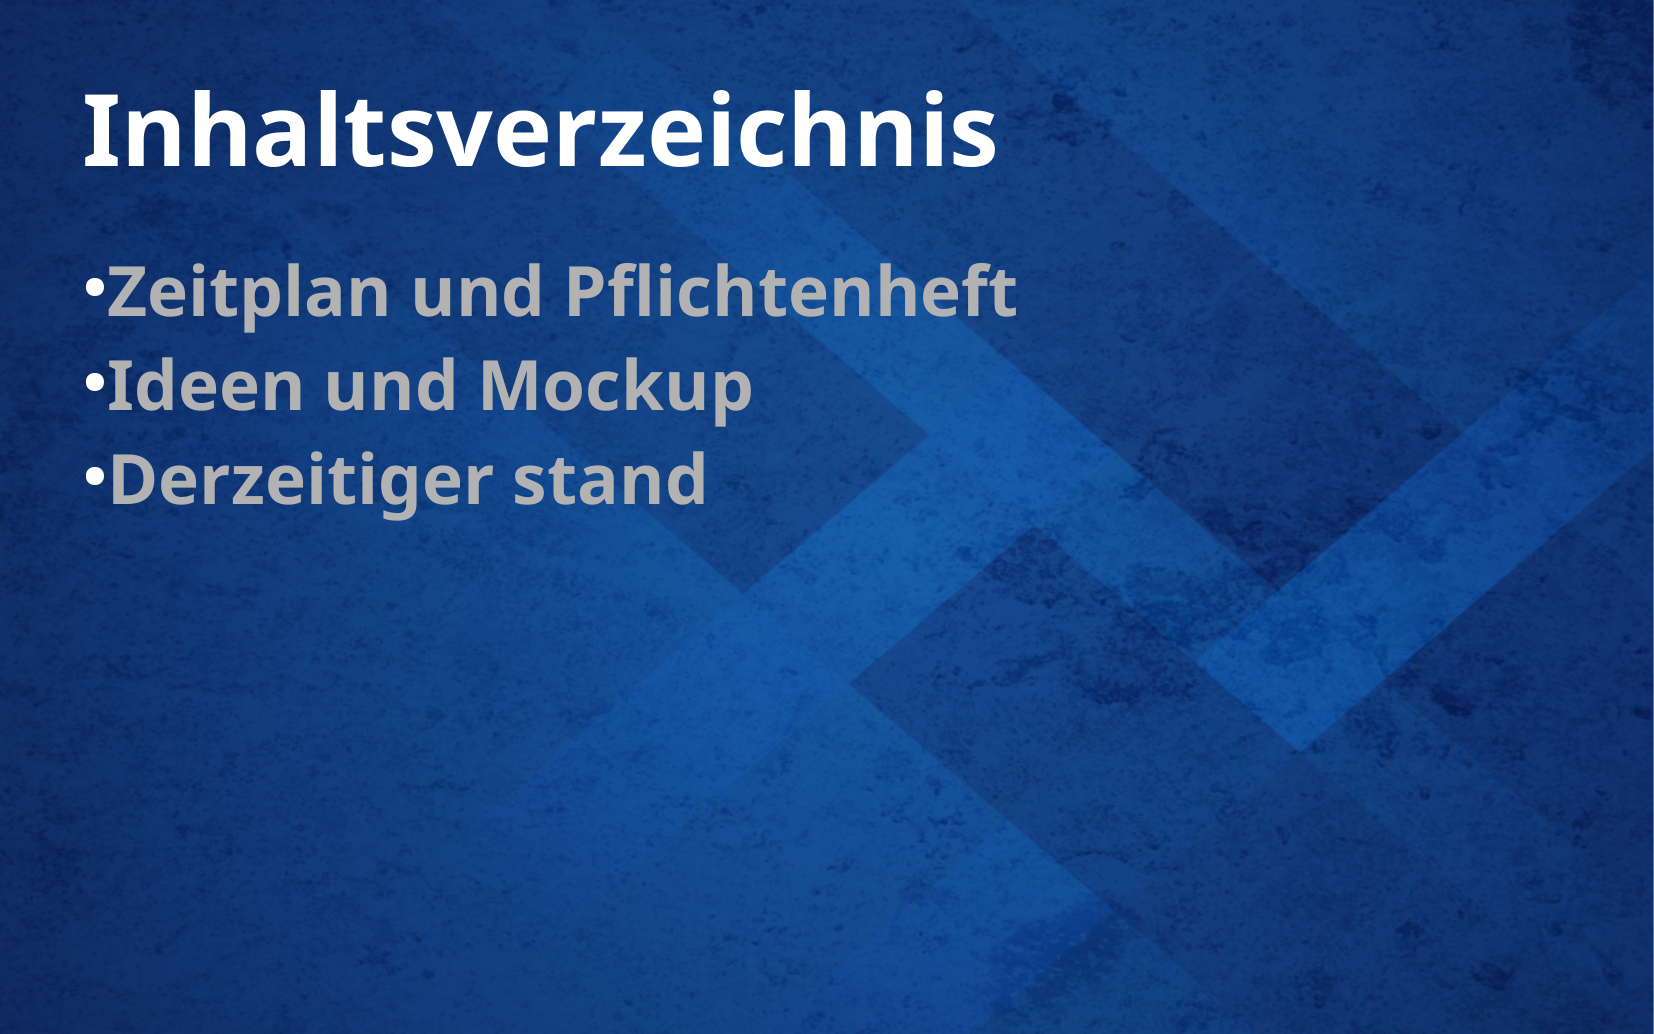

# Inhaltsverzeichnis
Zeitplan und Pflichtenheft
Ideen und Mockup
Derzeitiger stand